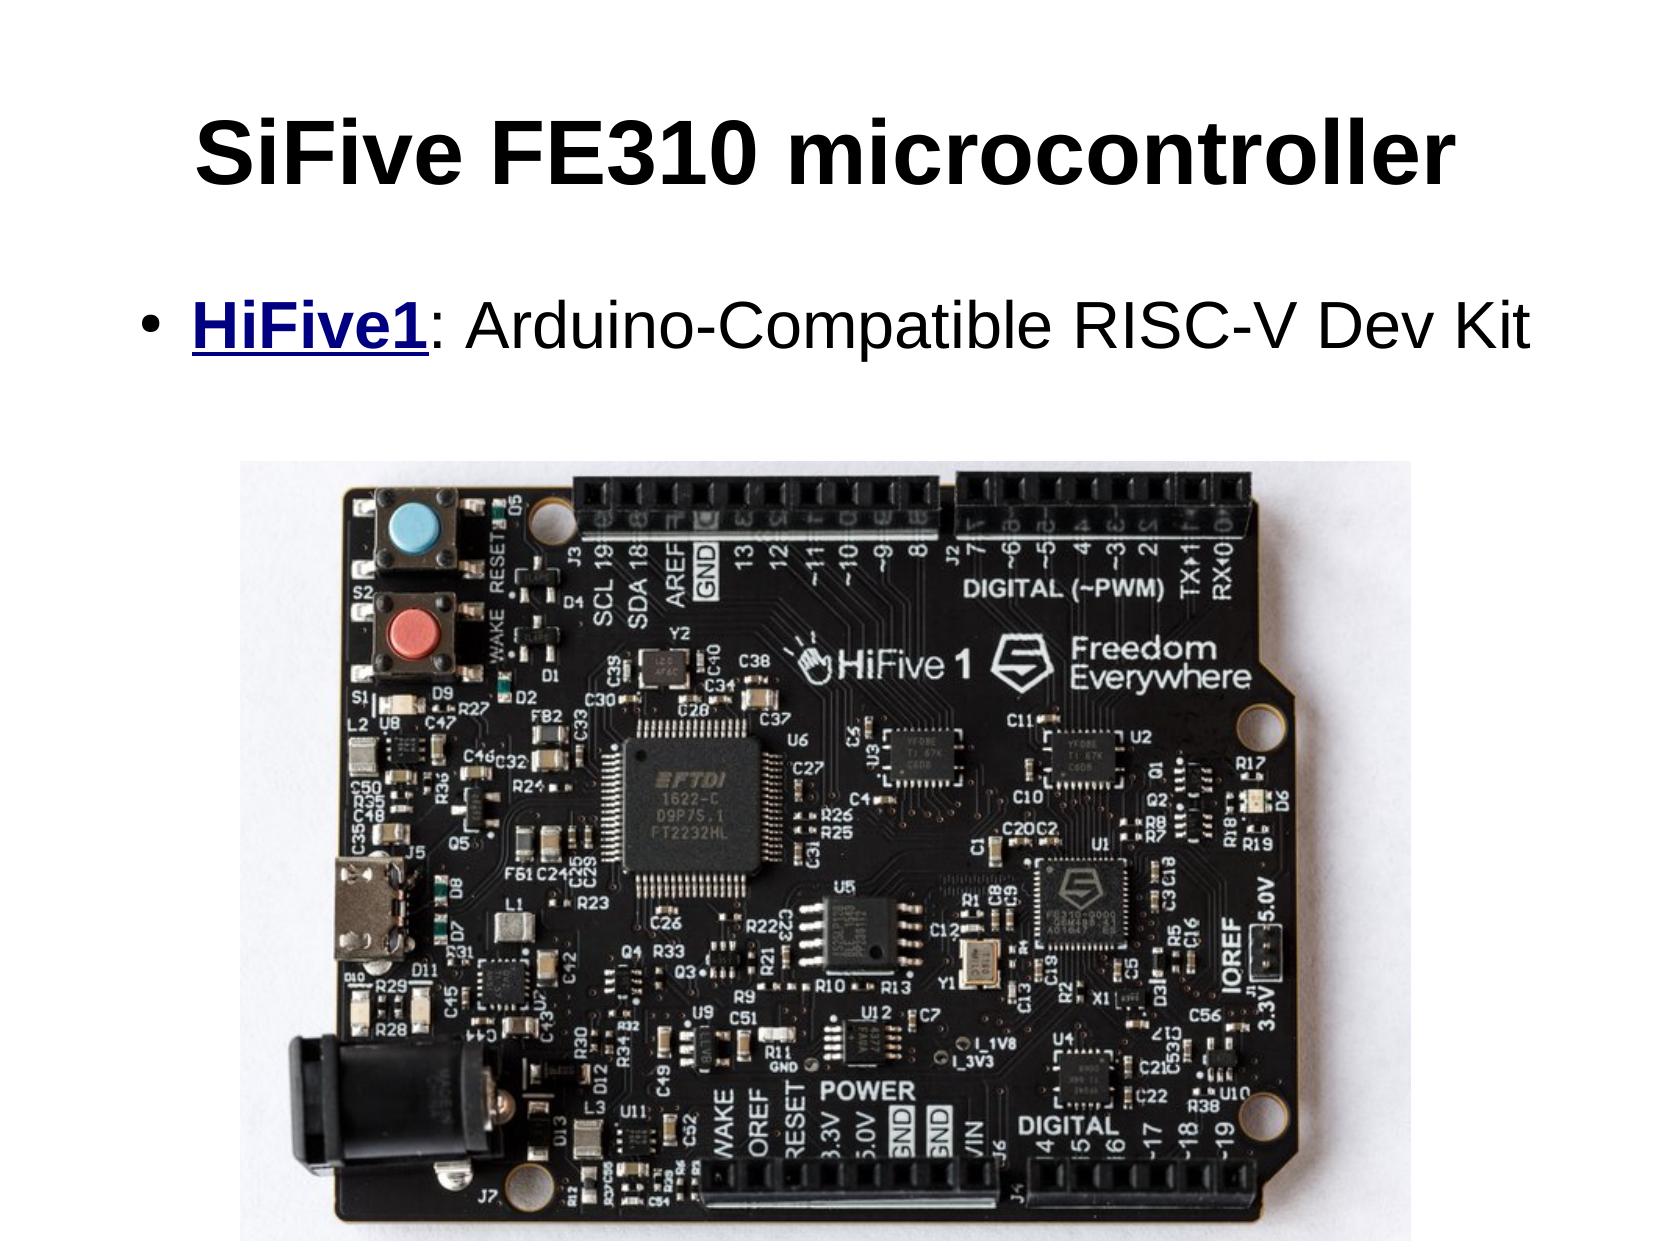

SiFive FE310 microcontroller
# HiFive1: Arduino-Compatible RISC-V Dev Kit